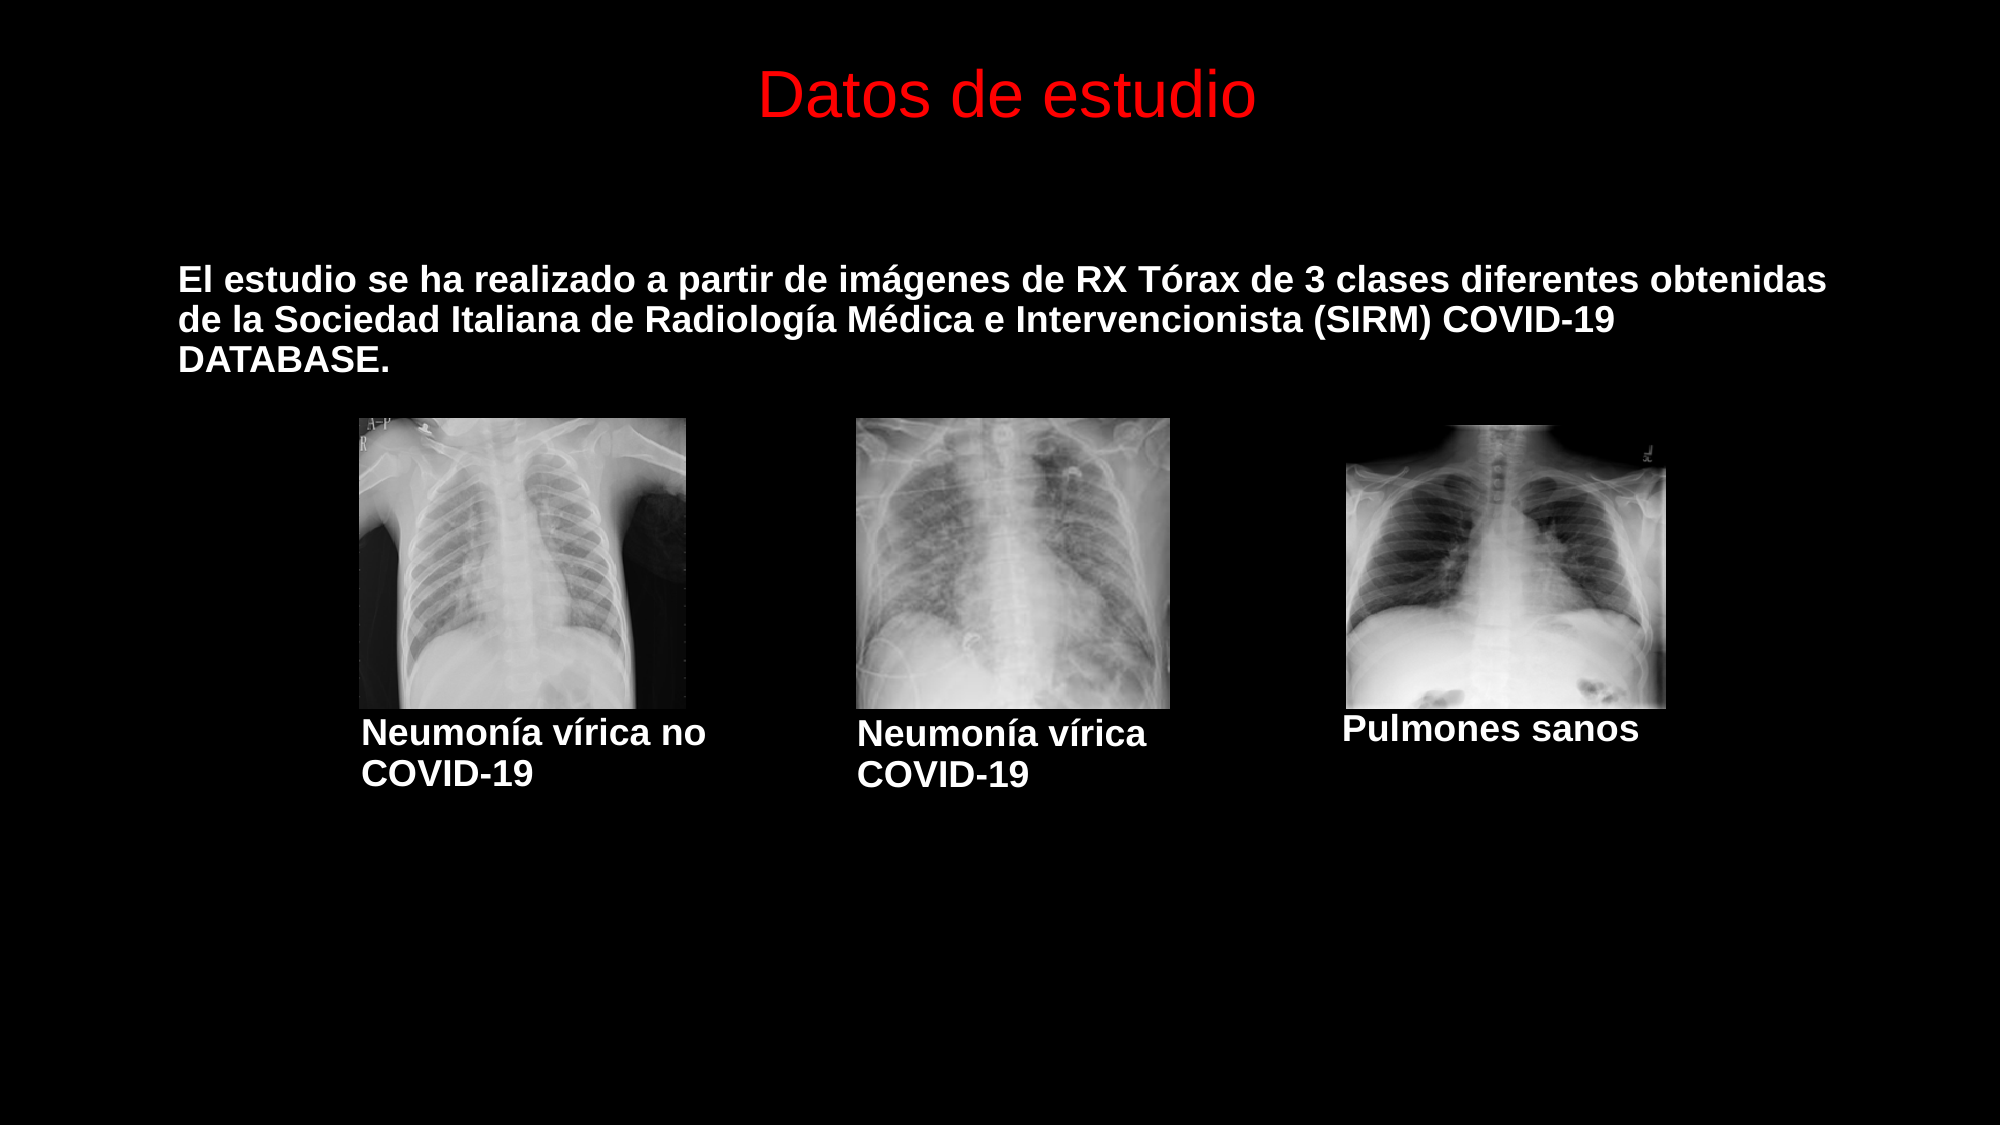

Datos de estudio
# El estudio se ha realizado a partir de imágenes de RX Tórax de 3 clases diferentes obtenidas de la Sociedad Italiana de Radiología Médica e Intervencionista (SIRM) COVID-19 DATABASE.
Neumonía vírica no COVID-19
Neumonía vírica COVID-19
Pulmones sanos